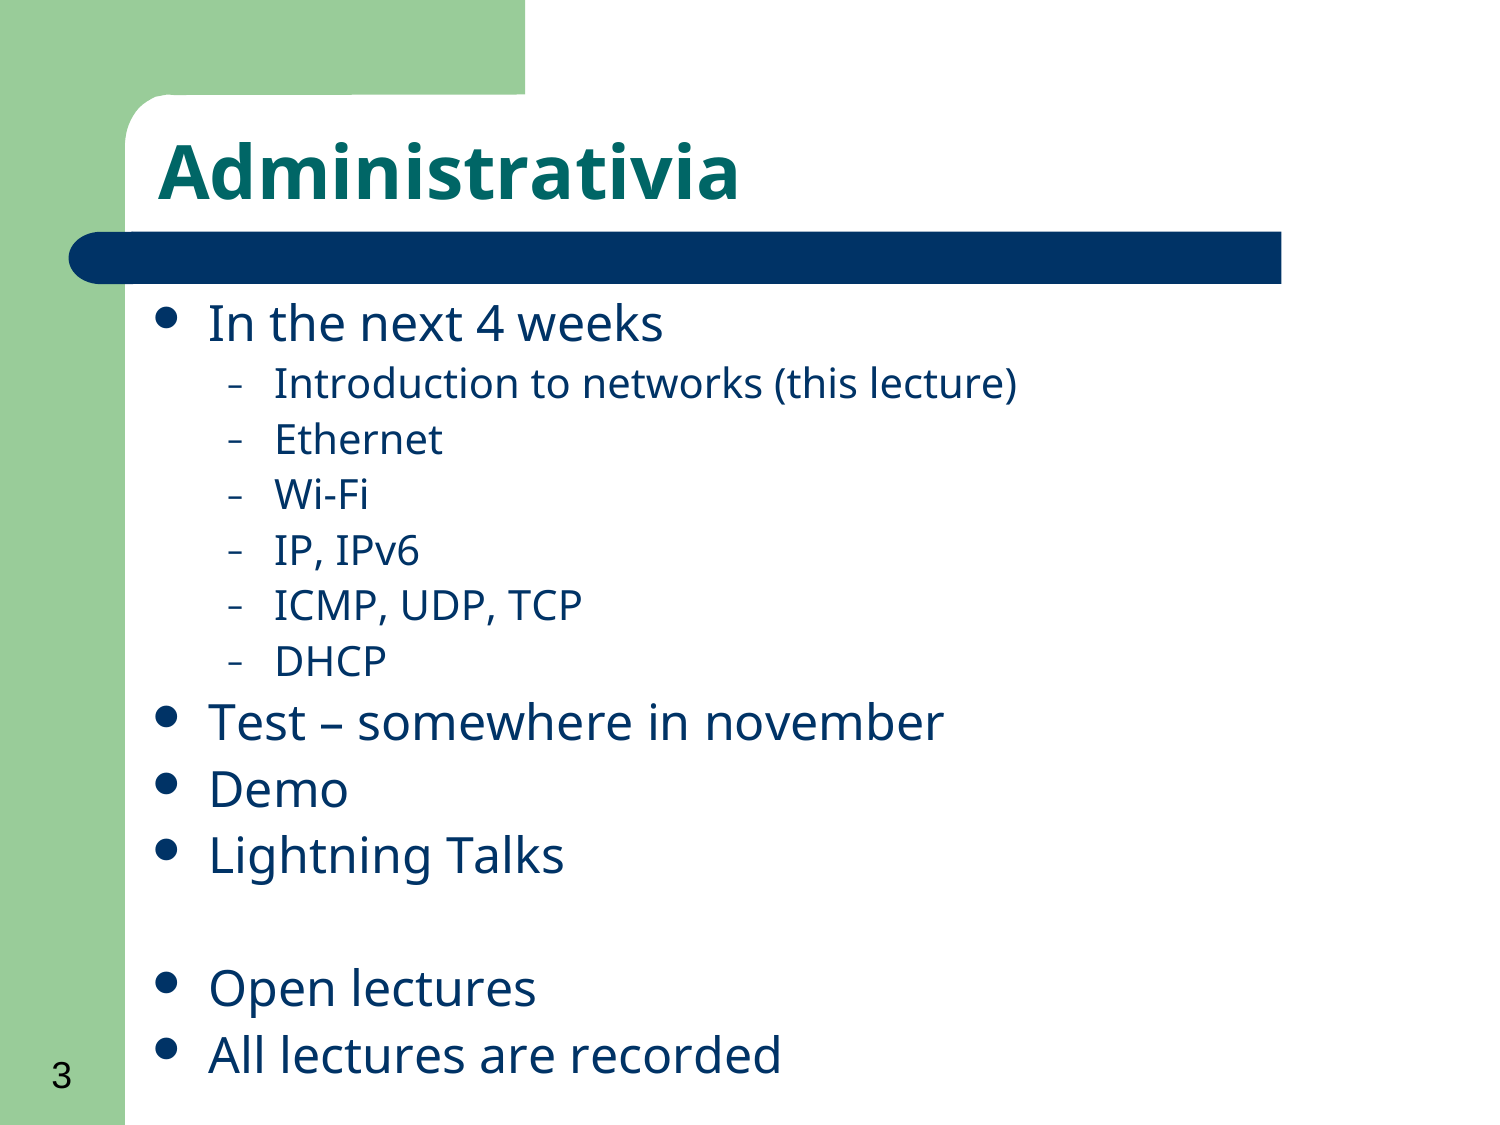

# Administrativia
In the next 4 weeks
Introduction to networks (this lecture)
Ethernet
Wi-Fi
IP, IPv6
ICMP, UDP, TCP
DHCP
Test – somewhere in november
Demo
Lightning Talks
Open lectures
All lectures are recorded
3